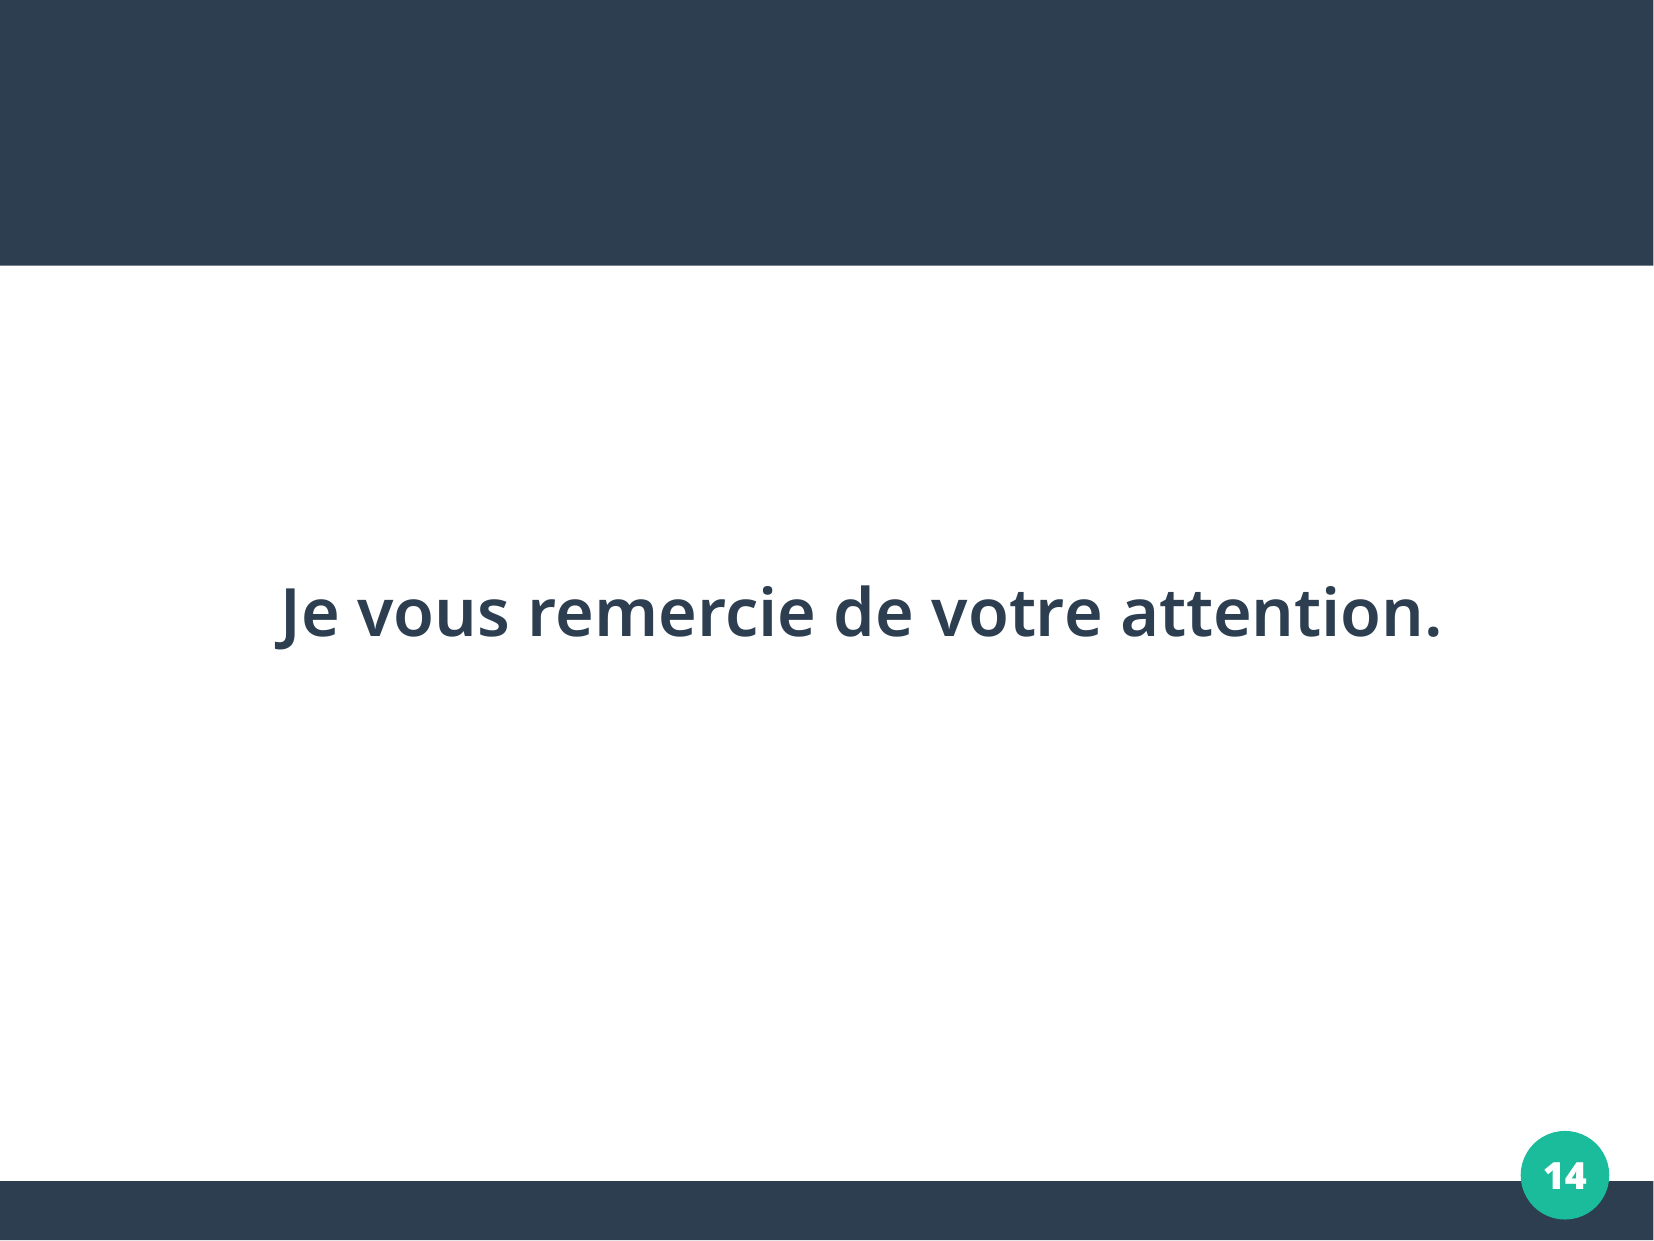

#
Je vous remercie de votre attention.
14